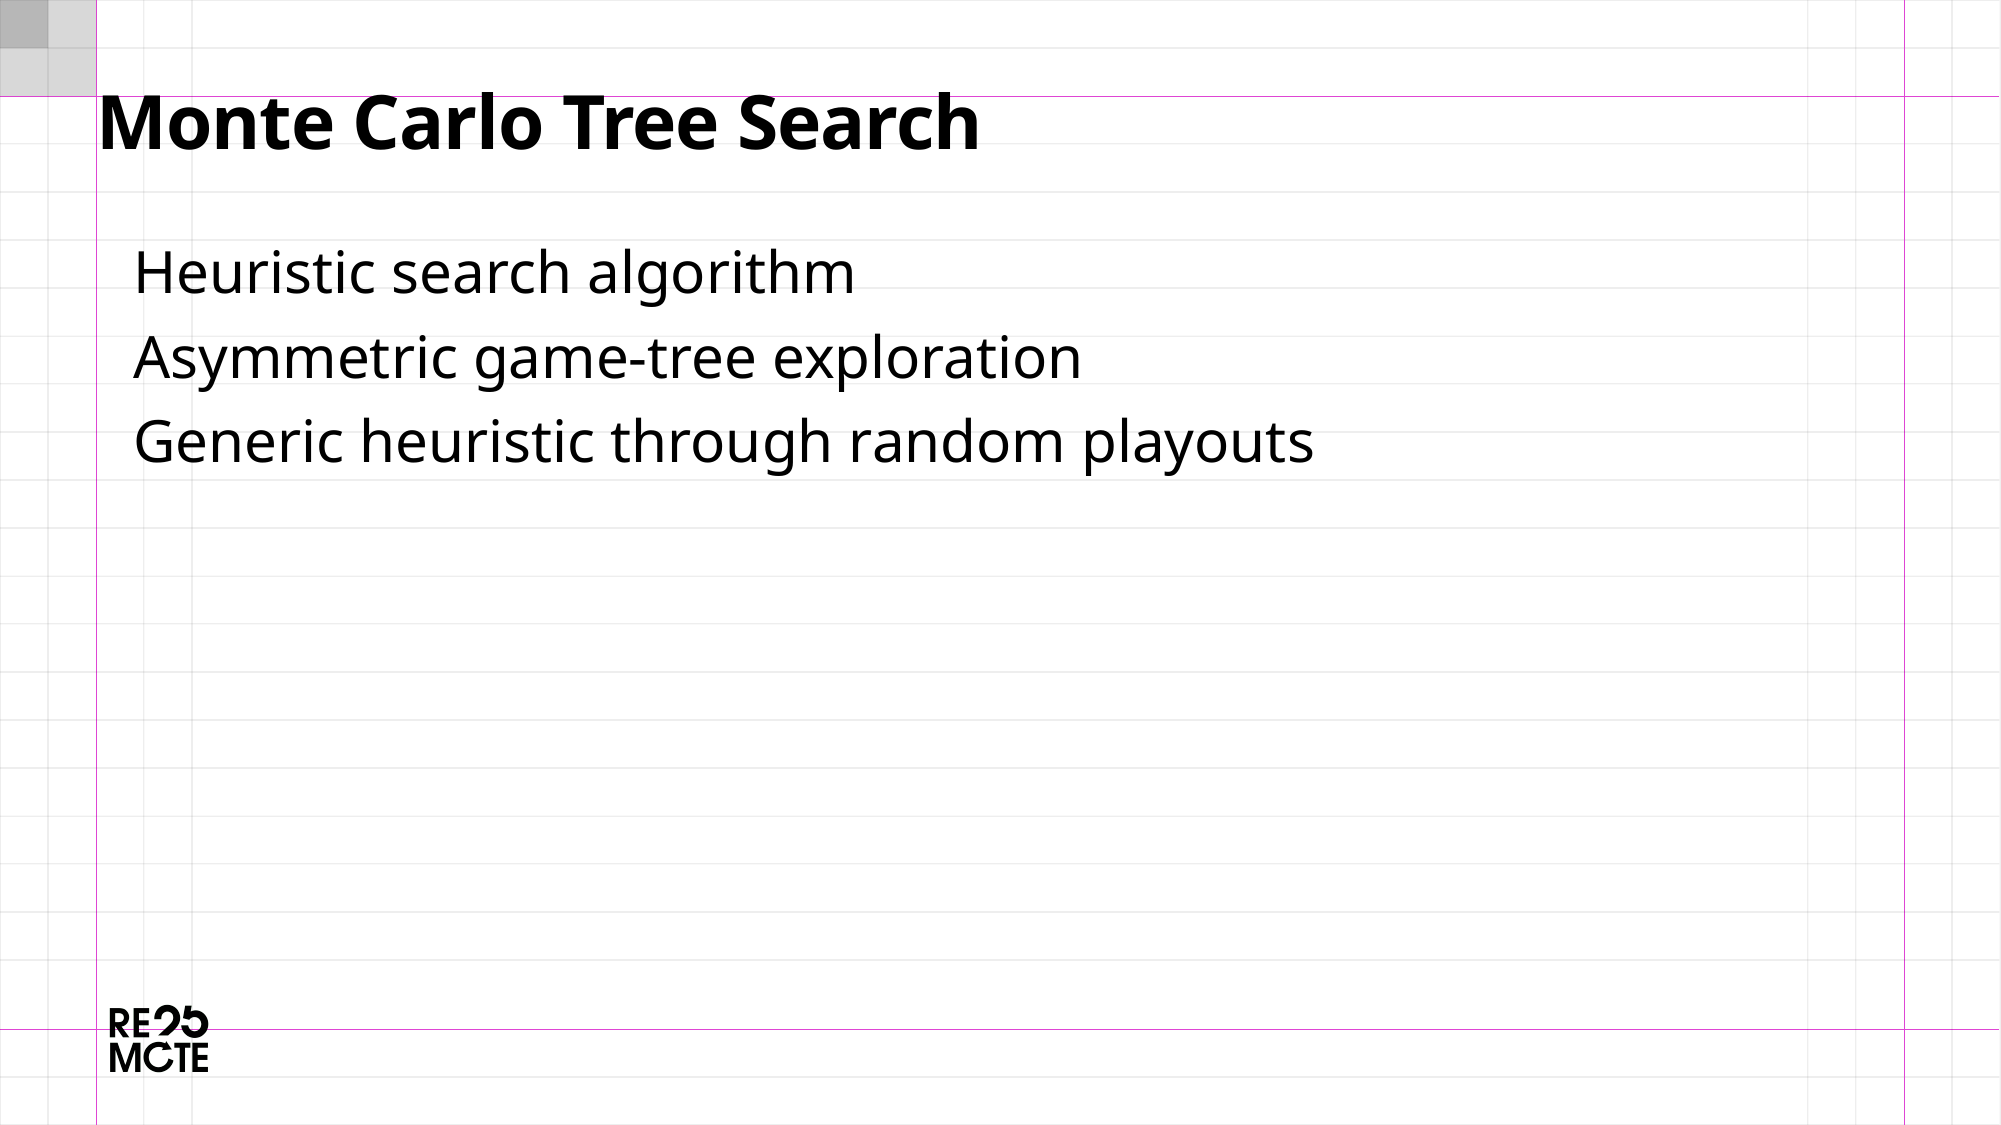

# Monte Carlo Tree Search
Heuristic search algorithm
Asymmetric game-tree exploration
Generic heuristic through random playouts